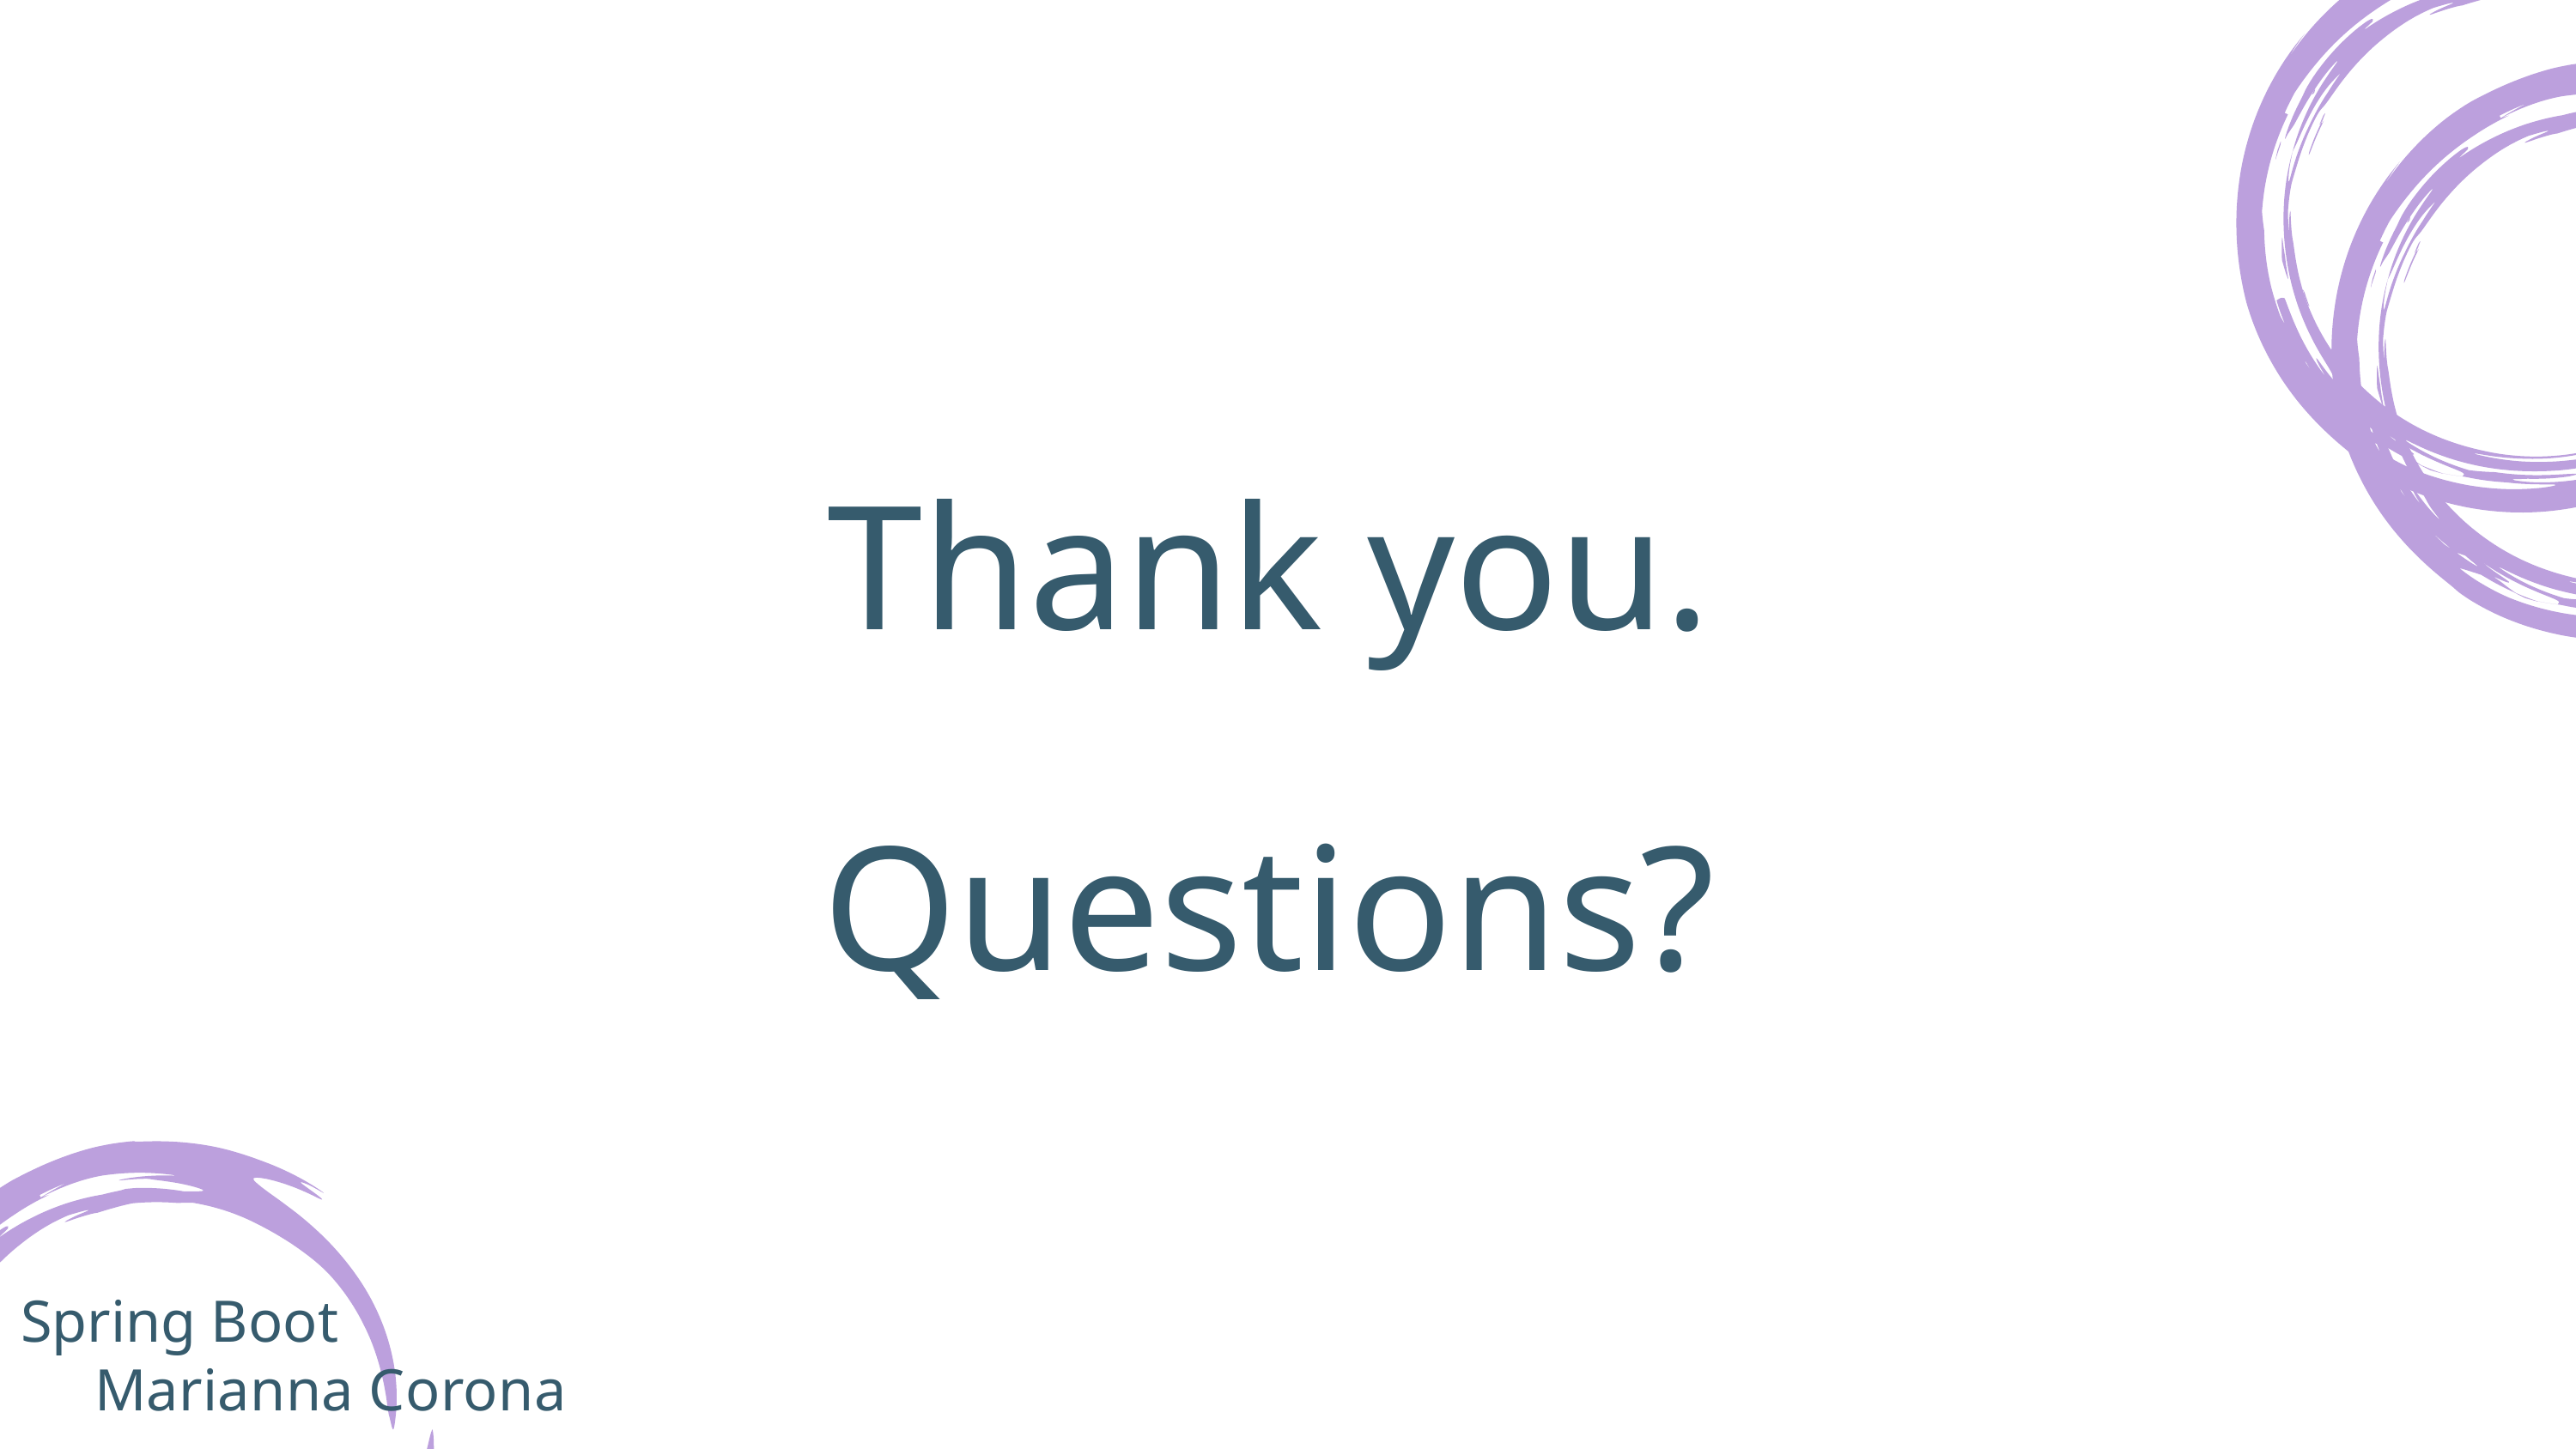

Thank you.
Questions?
Spring Boot Marianna Corona